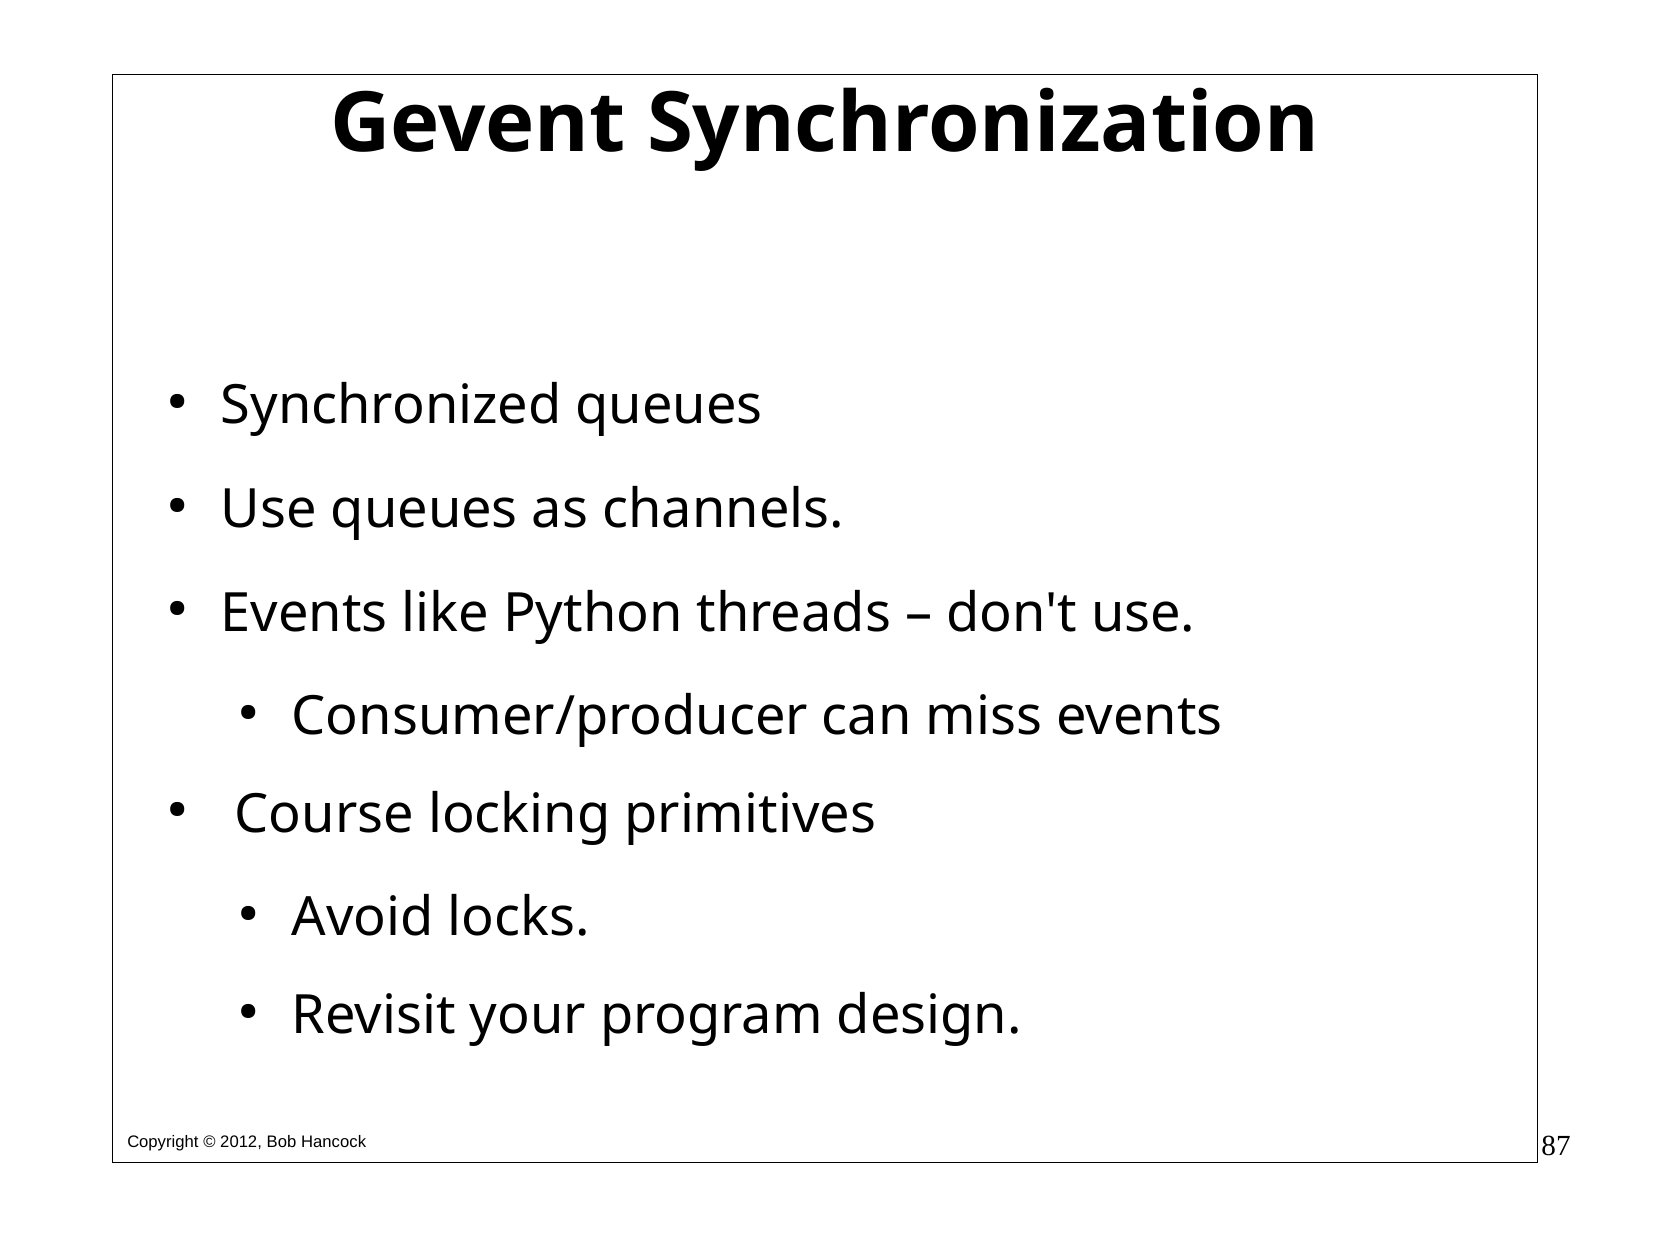

# Gevent Synchronization
Synchronized queues
Use queues as channels.
Events like Python threads – don't use.
Consumer/producer can miss events
 Course locking primitives
Avoid locks.
Revisit your program design.
Copyright © 2012, Bob Hancock
87